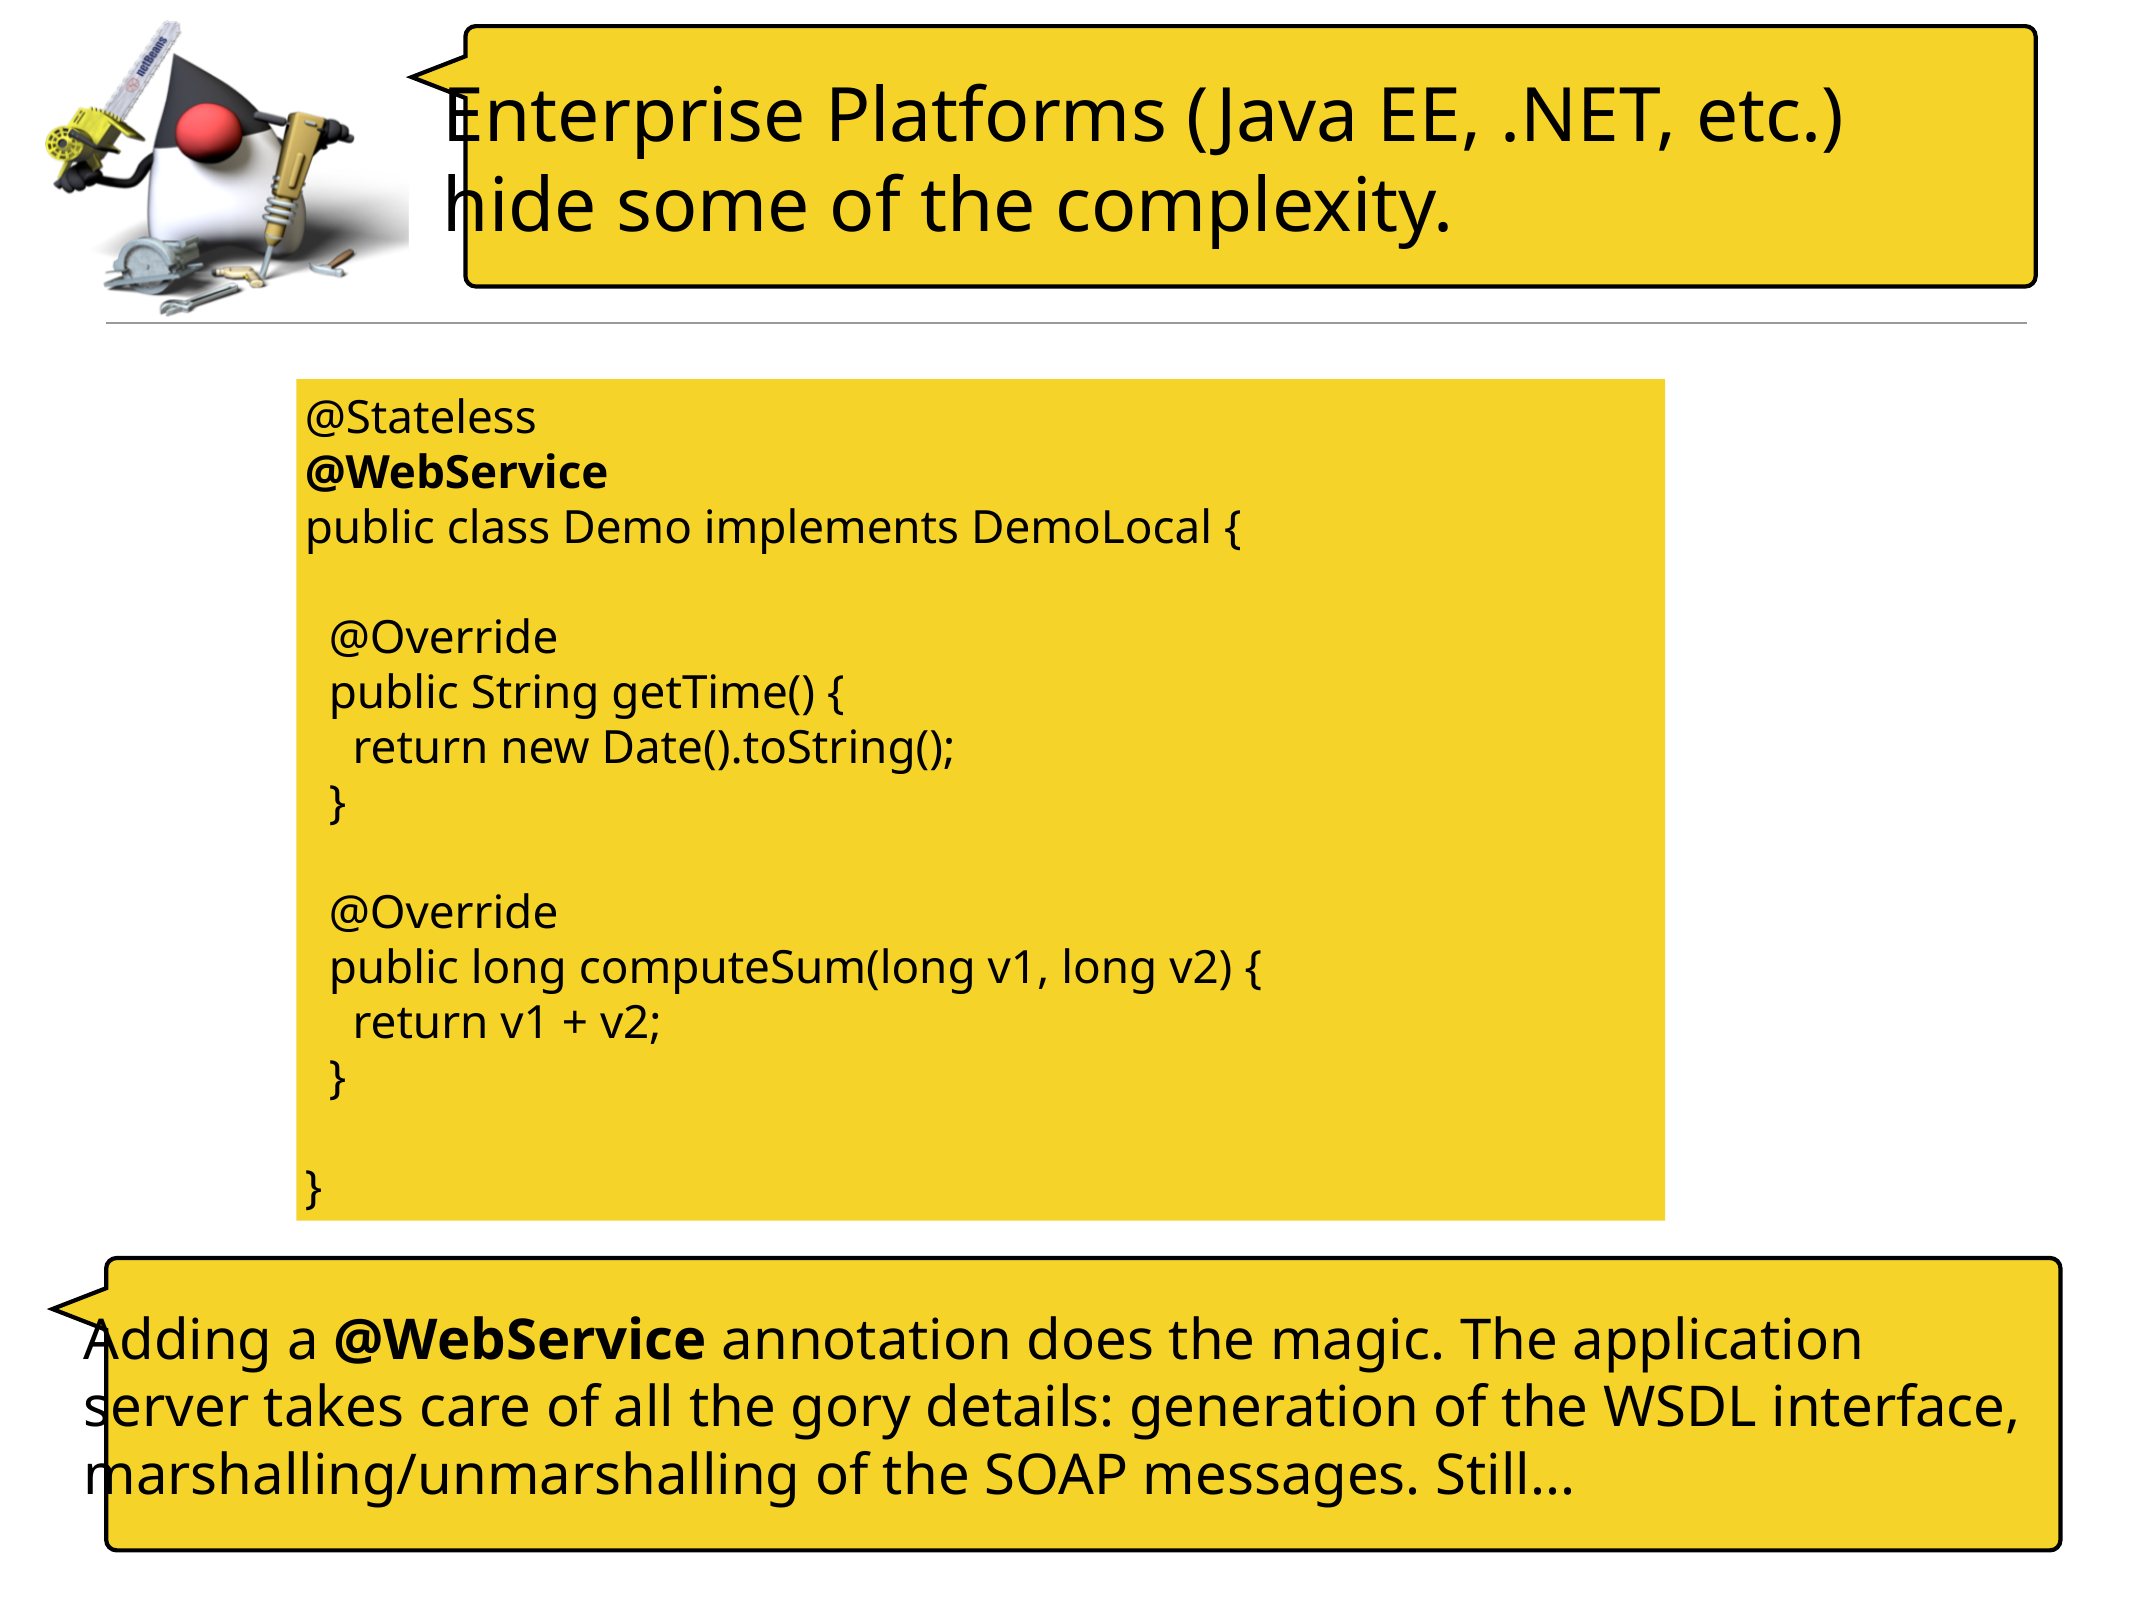

Enterprise Platforms (Java EE, .NET, etc.) hide some of the complexity.
@Stateless
@WebService
public class Demo implements DemoLocal {
 @Override
 public String getTime() {
 return new Date().toString();
 }
 @Override
 public long computeSum(long v1, long v2) {
 return v1 + v2;
 }
}
Adding a @WebService annotation does the magic. The application server takes care of all the gory details: generation of the WSDL interface, marshalling/unmarshalling of the SOAP messages. Still...